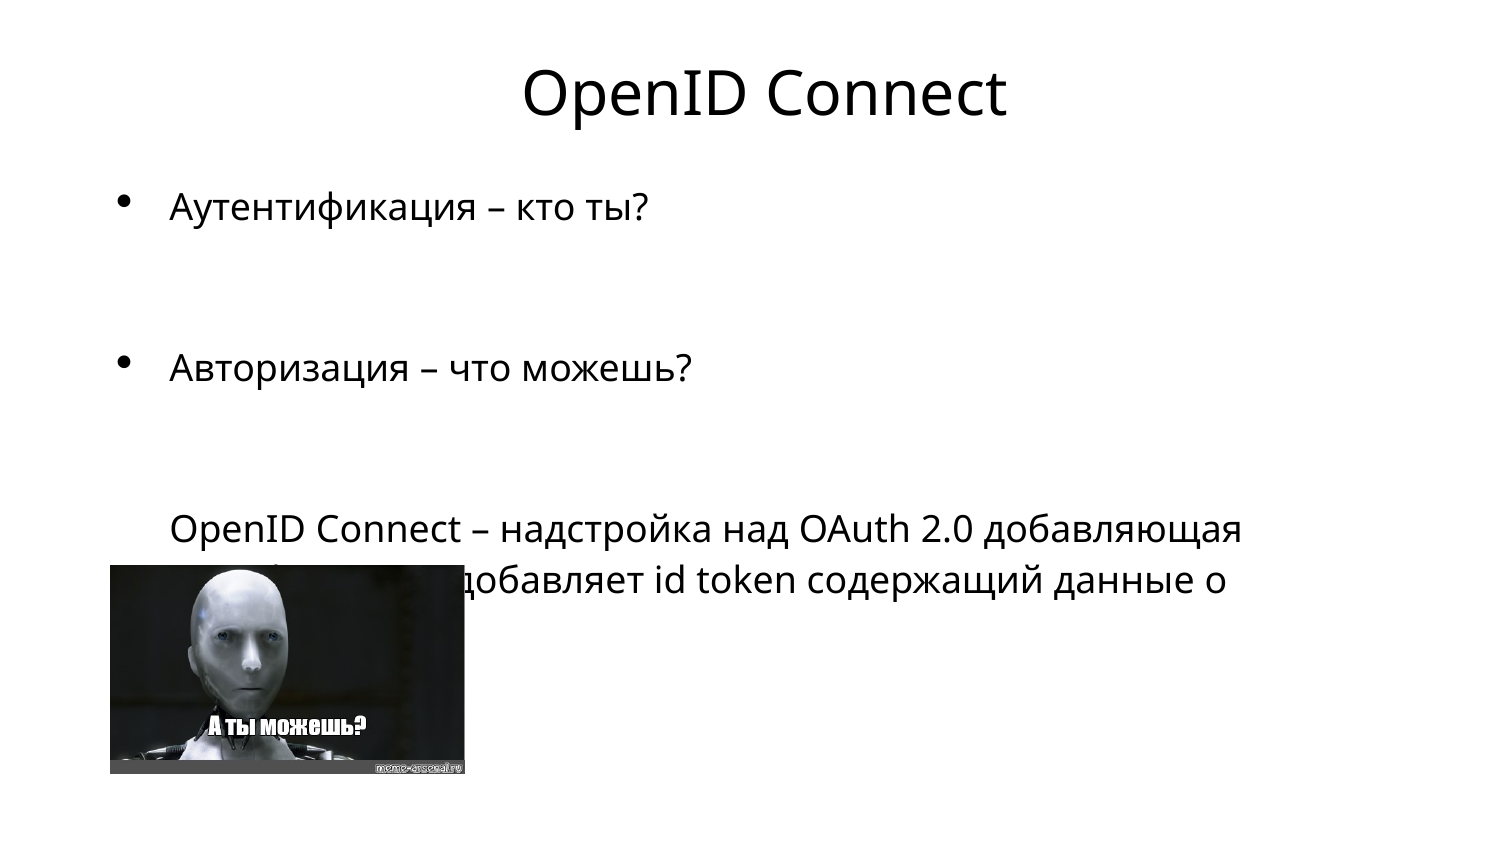

# OpenID Connect
Аутентификация – кто ты?
Авторизация – что можешь?
OpenID Connect – надстройка над OAuth 2.0 добавляющая аутентификацию, добавляет id token содержащий данные о пользователе